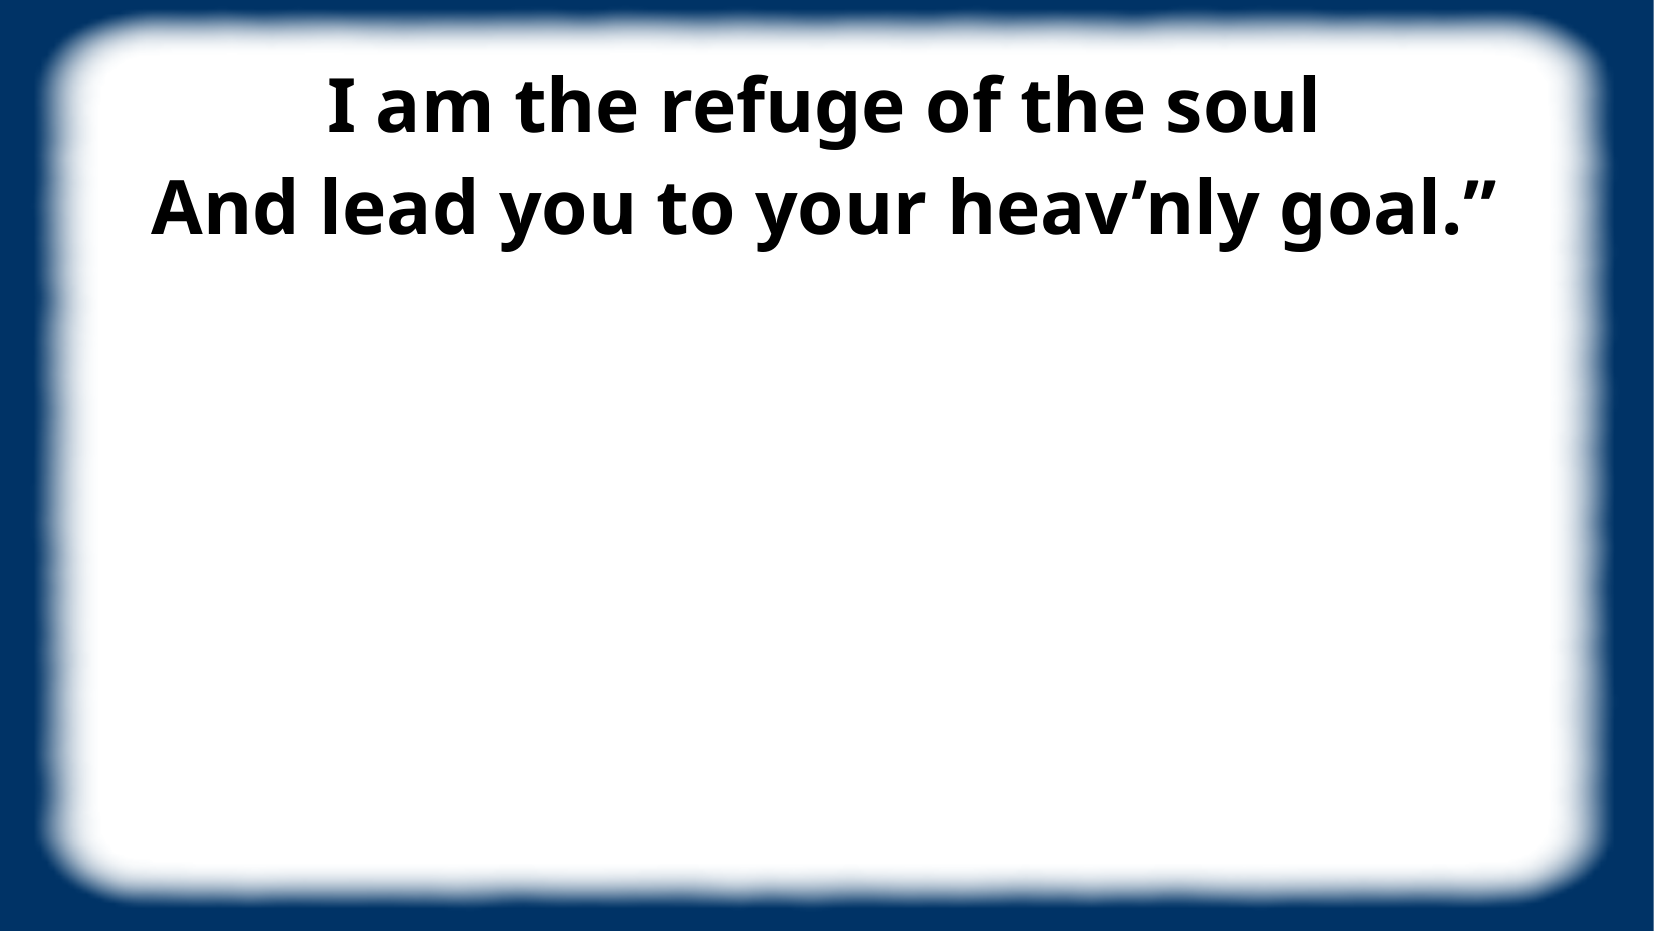

I am the refuge of the soul
And lead you to your heav’nly goal.”